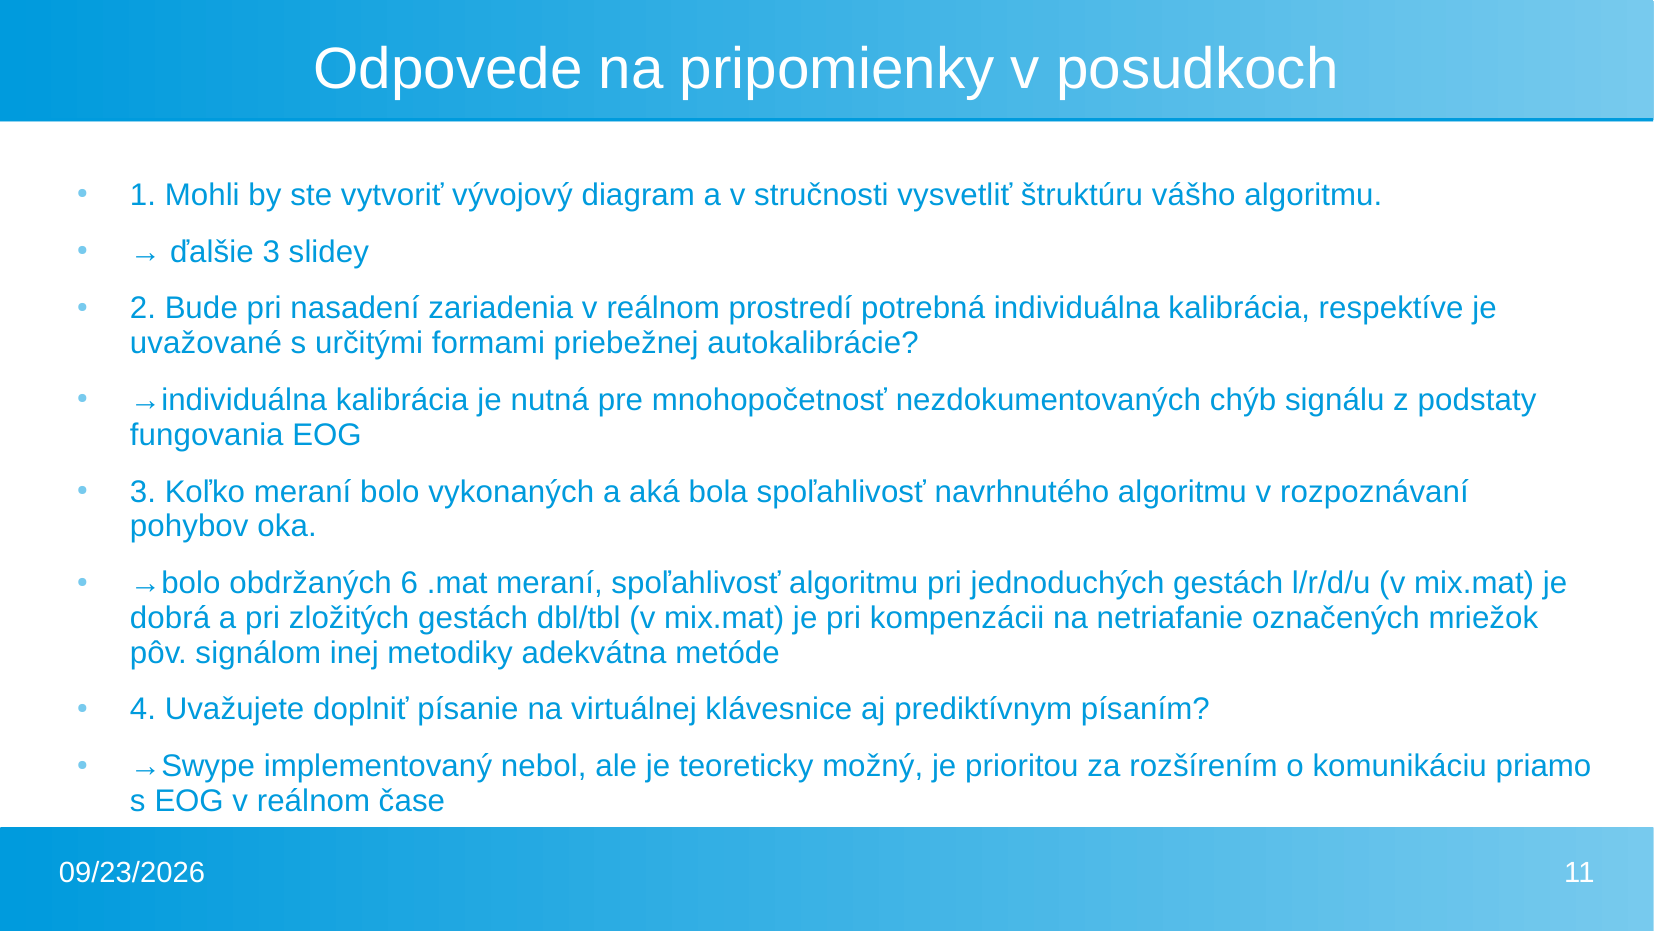

# Odpovede na pripomienky v posudkoch
1. Mohli by ste vytvoriť vývojový diagram a v stručnosti vysvetliť štruktúru vášho algoritmu.
→ ďalšie 3 slidey
2. Bude pri nasadení zariadenia v reálnom prostredí potrebná individuálna kalibrácia, respektíve je uvažované s určitými formami priebežnej autokalibrácie?
→individuálna kalibrácia je nutná pre mnohopočetnosť nezdokumentovaných chýb signálu z podstaty fungovania EOG
3. Koľko meraní bolo vykonaných a aká bola spoľahlivosť navrhnutého algoritmu v rozpoznávaní pohybov oka.
→bolo obdržaných 6 .mat meraní, spoľahlivosť algoritmu pri jednoduchých gestách l/r/d/u (v mix.mat) je dobrá a pri zložitých gestách dbl/tbl (v mix.mat) je pri kompenzácii na netriafanie označených mriežok pôv. signálom inej metodiky adekvátna metóde
4. Uvažujete doplniť písanie na virtuálnej klávesnice aj prediktívnym písaním?
→Swype implementovaný nebol, ale je teoreticky možný, je prioritou za rozšírením o komunikáciu priamo s EOG v reálnom čase
11